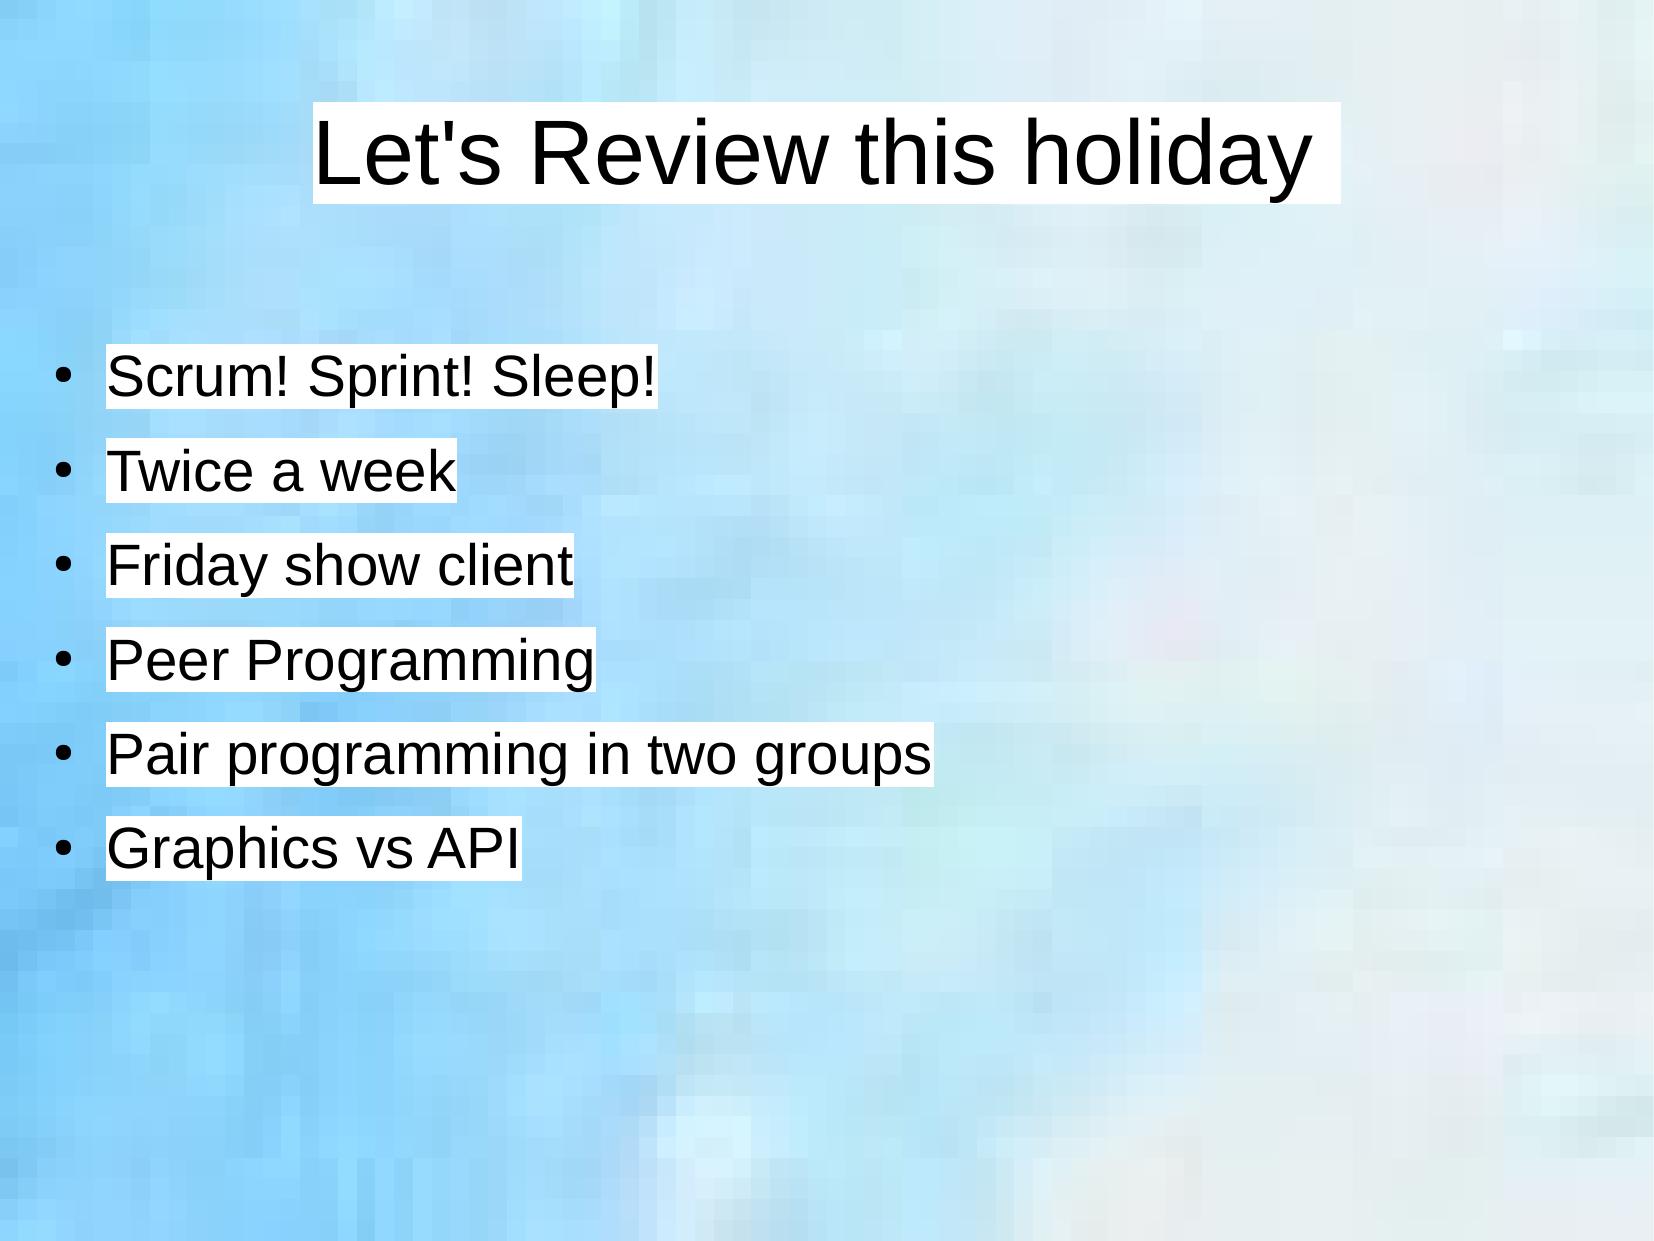

# Let's Review this holiday
Scrum! Sprint! Sleep!
Twice a week
Friday show client
Peer Programming
Pair programming in two groups
Graphics vs API